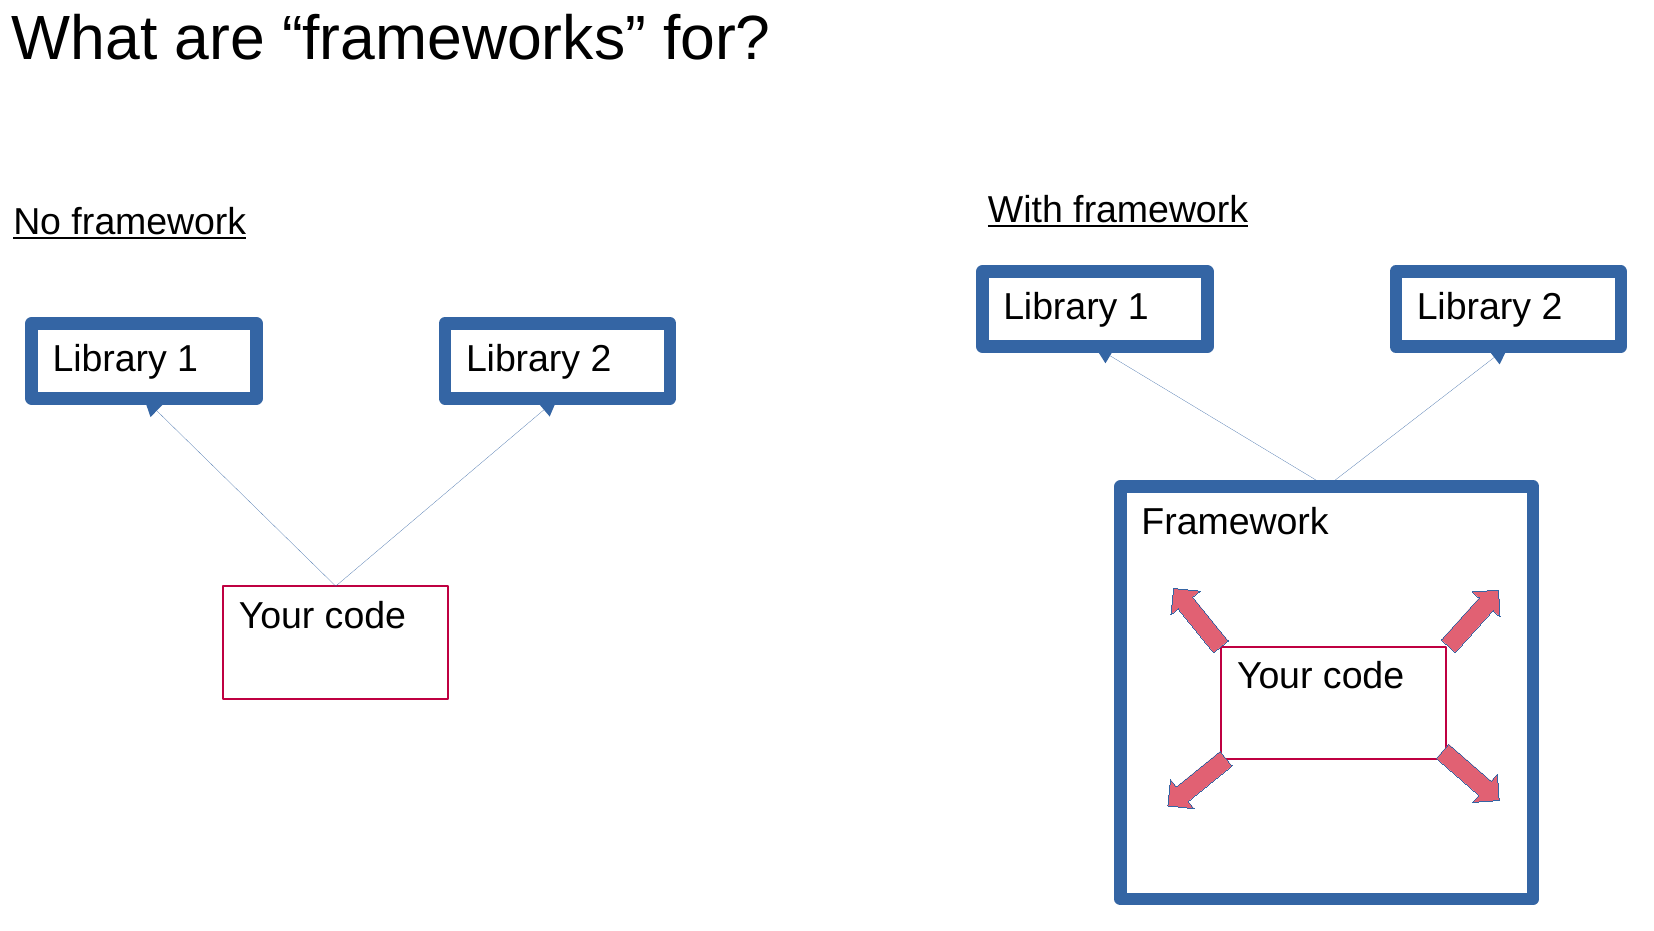

# What are “frameworks” for?
With framework
No framework
Library 1
Library 2
Library 1
Library 2
Framework
Your code
Your code